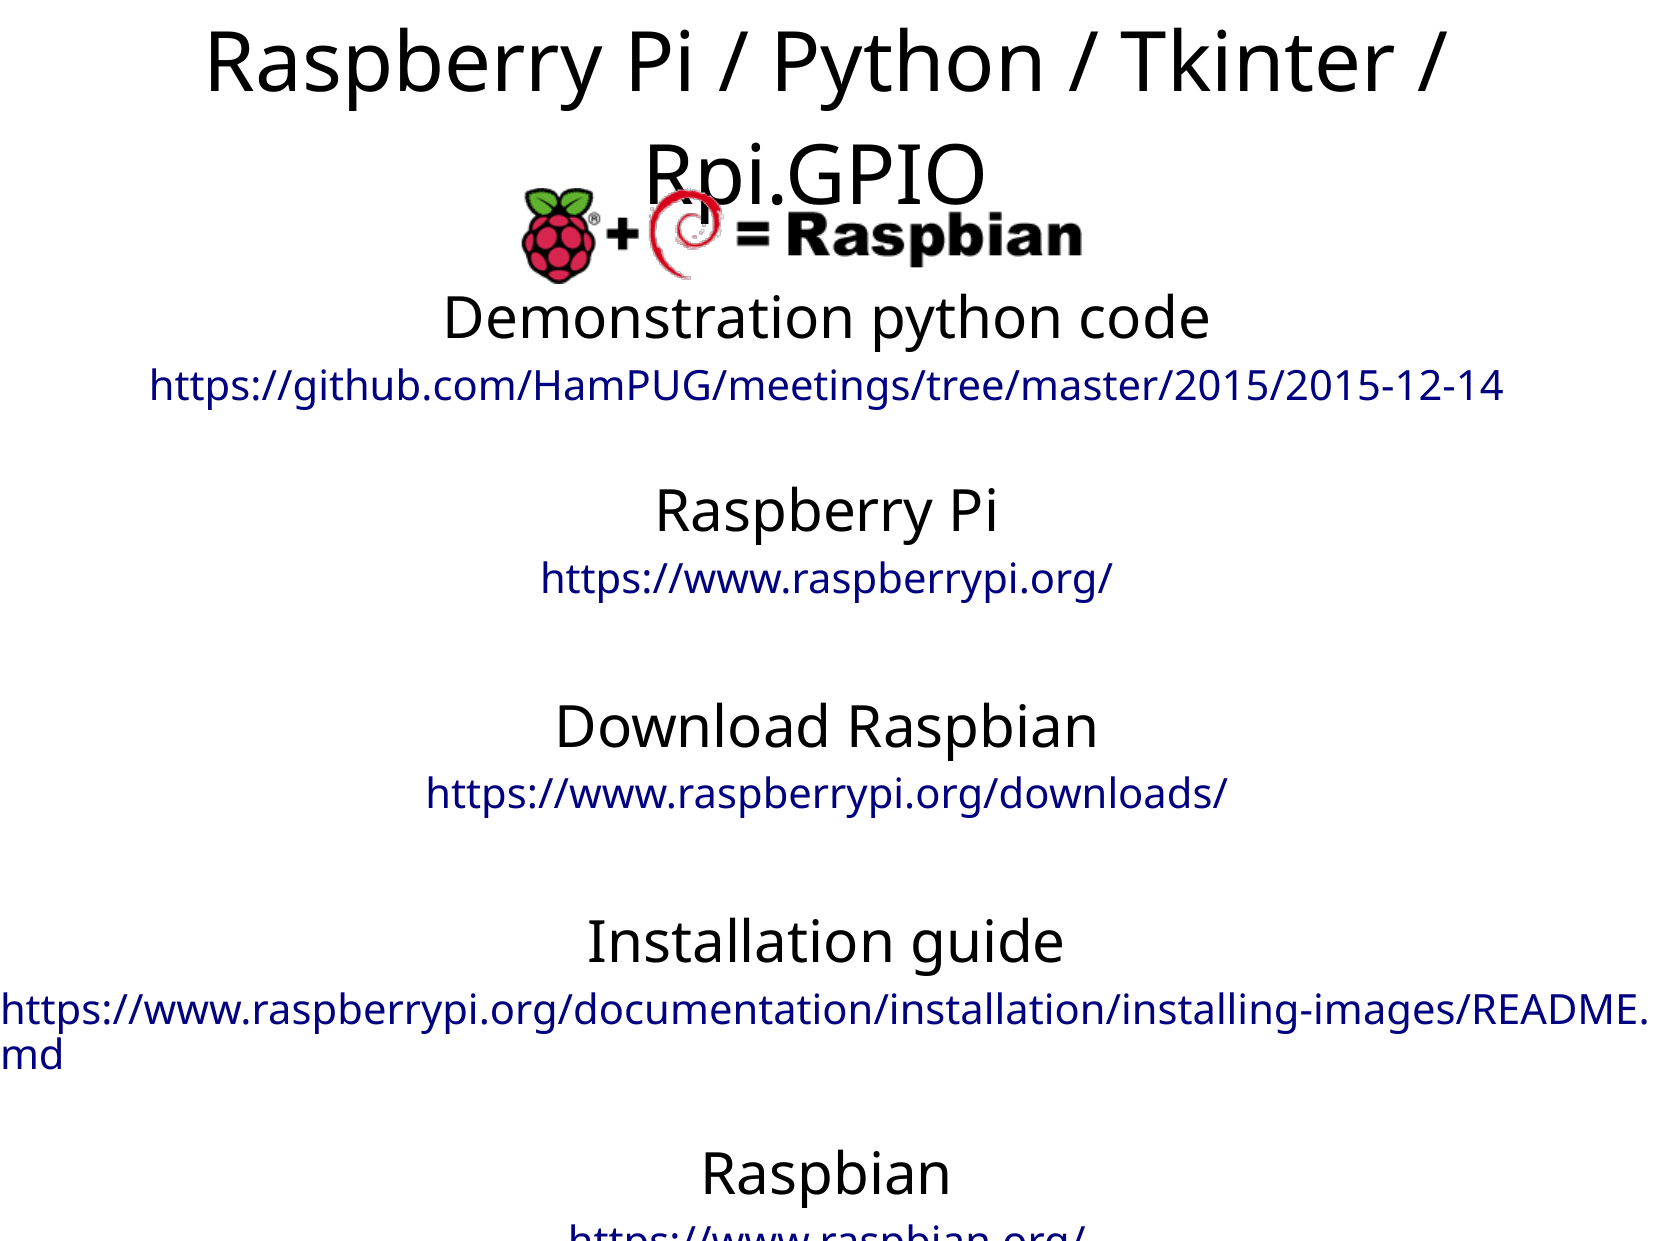

# Raspberry Pi / Python / Tkinter / Rpi.GPIO
Demonstration python code
https://github.com/HamPUG/meetings/tree/master/2015/2015-12-14
Raspberry Pi
https://www.raspberrypi.org/
Download Raspbian
https://www.raspberrypi.org/downloads/
Installation guide
https://www.raspberrypi.org/documentation/installation/installing-images/README.md
Raspbian
https://www.raspbian.org/